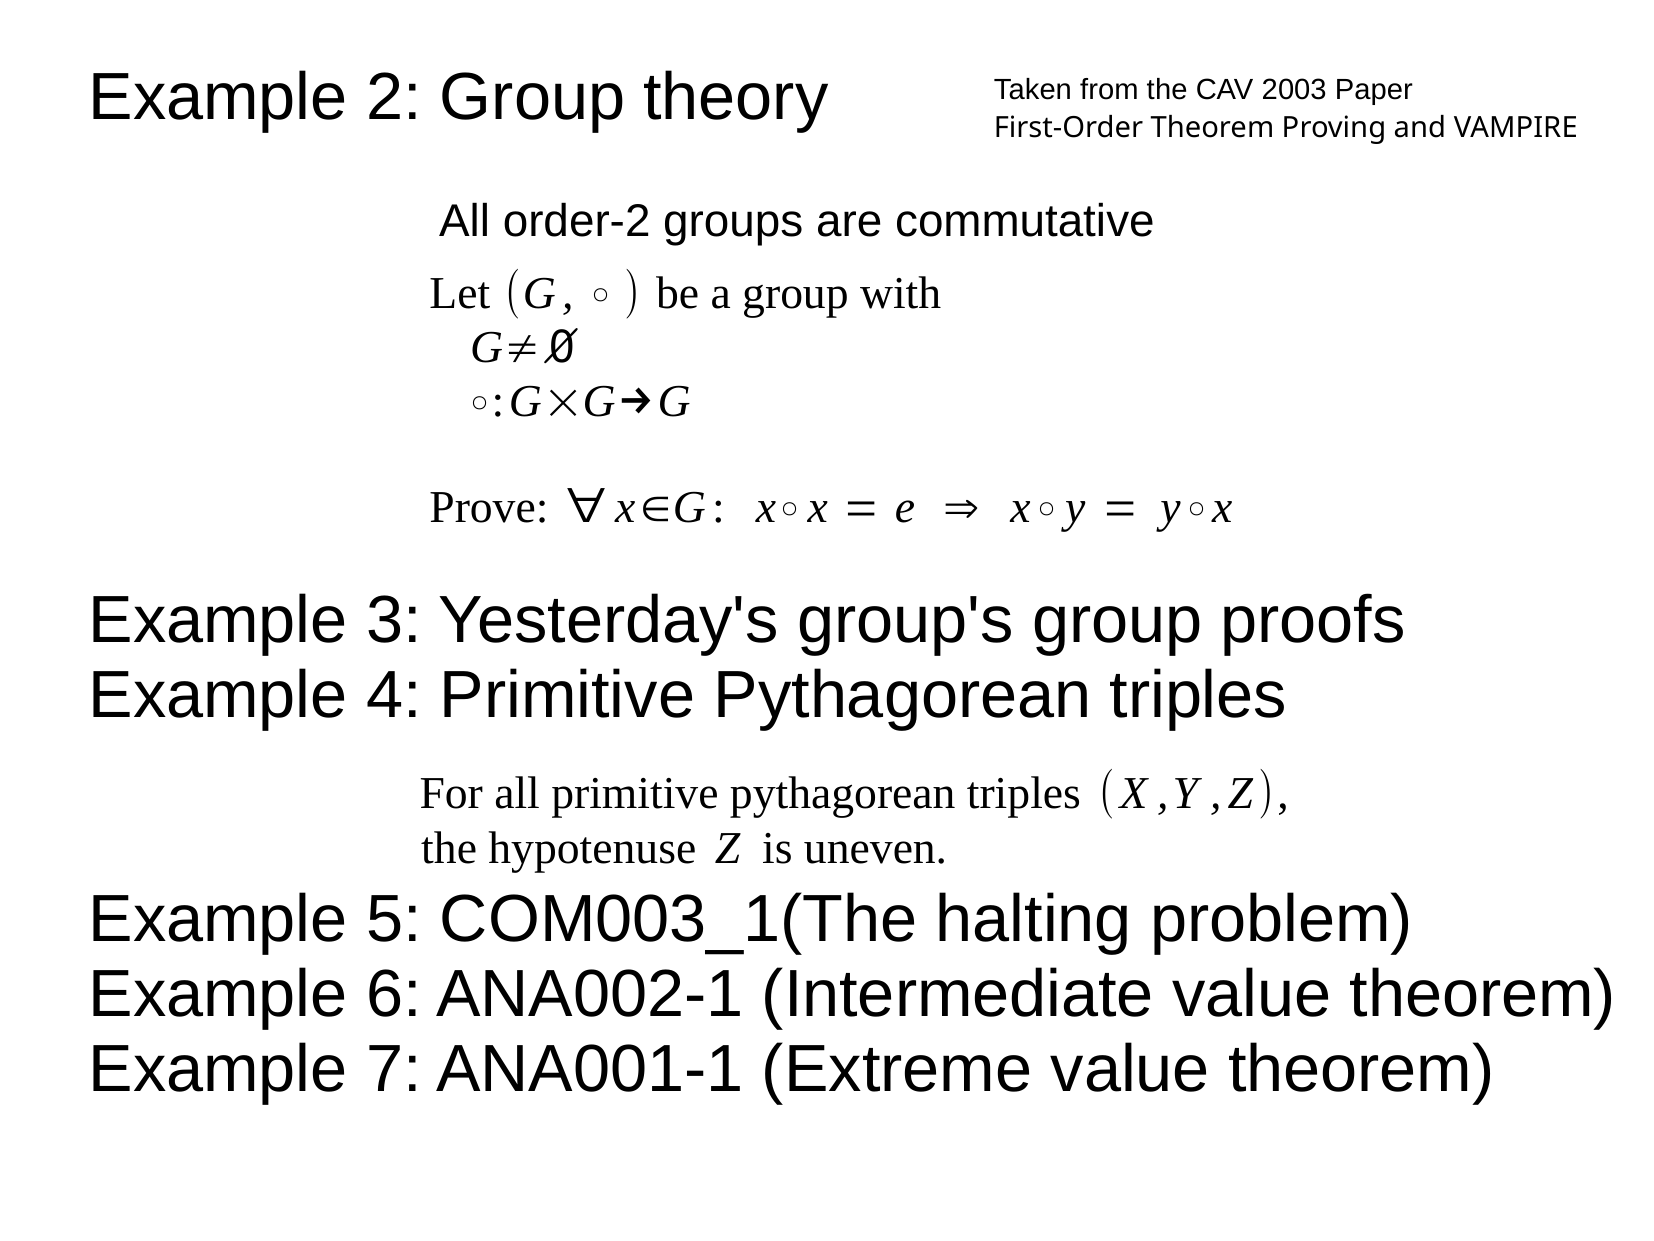

# Example 2: Group theory Example 3: Yesterday's group's group proofs Example 4: Primitive Pythagorean triples Example 5: COM003_1(The halting problem) Example 6: ANA002-1 (Intermediate value theorem) Example 7: ANA001-1 (Extreme value theorem)
Taken from the CAV 2003 Paper
First-Order Theorem Proving and VAMPIRE
All order-2 groups are commutative